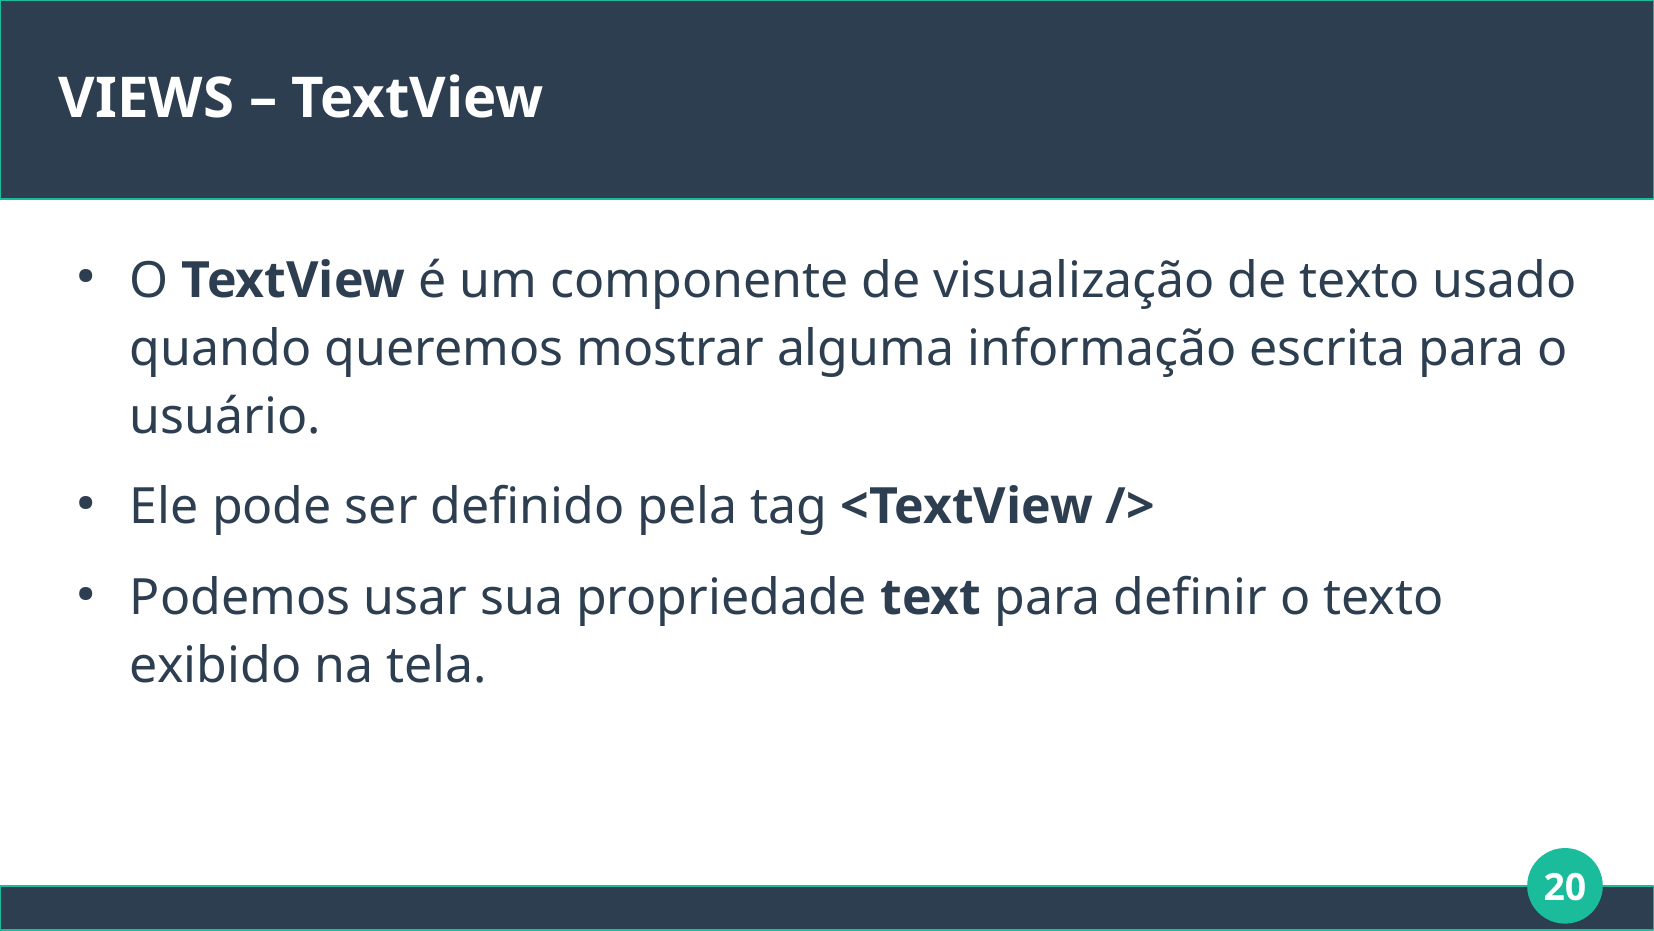

# VIEWS – TextView
O TextView é um componente de visualização de texto usado quando queremos mostrar alguma informação escrita para o usuário.
Ele pode ser definido pela tag <TextView />
Podemos usar sua propriedade text para definir o texto exibido na tela.
20